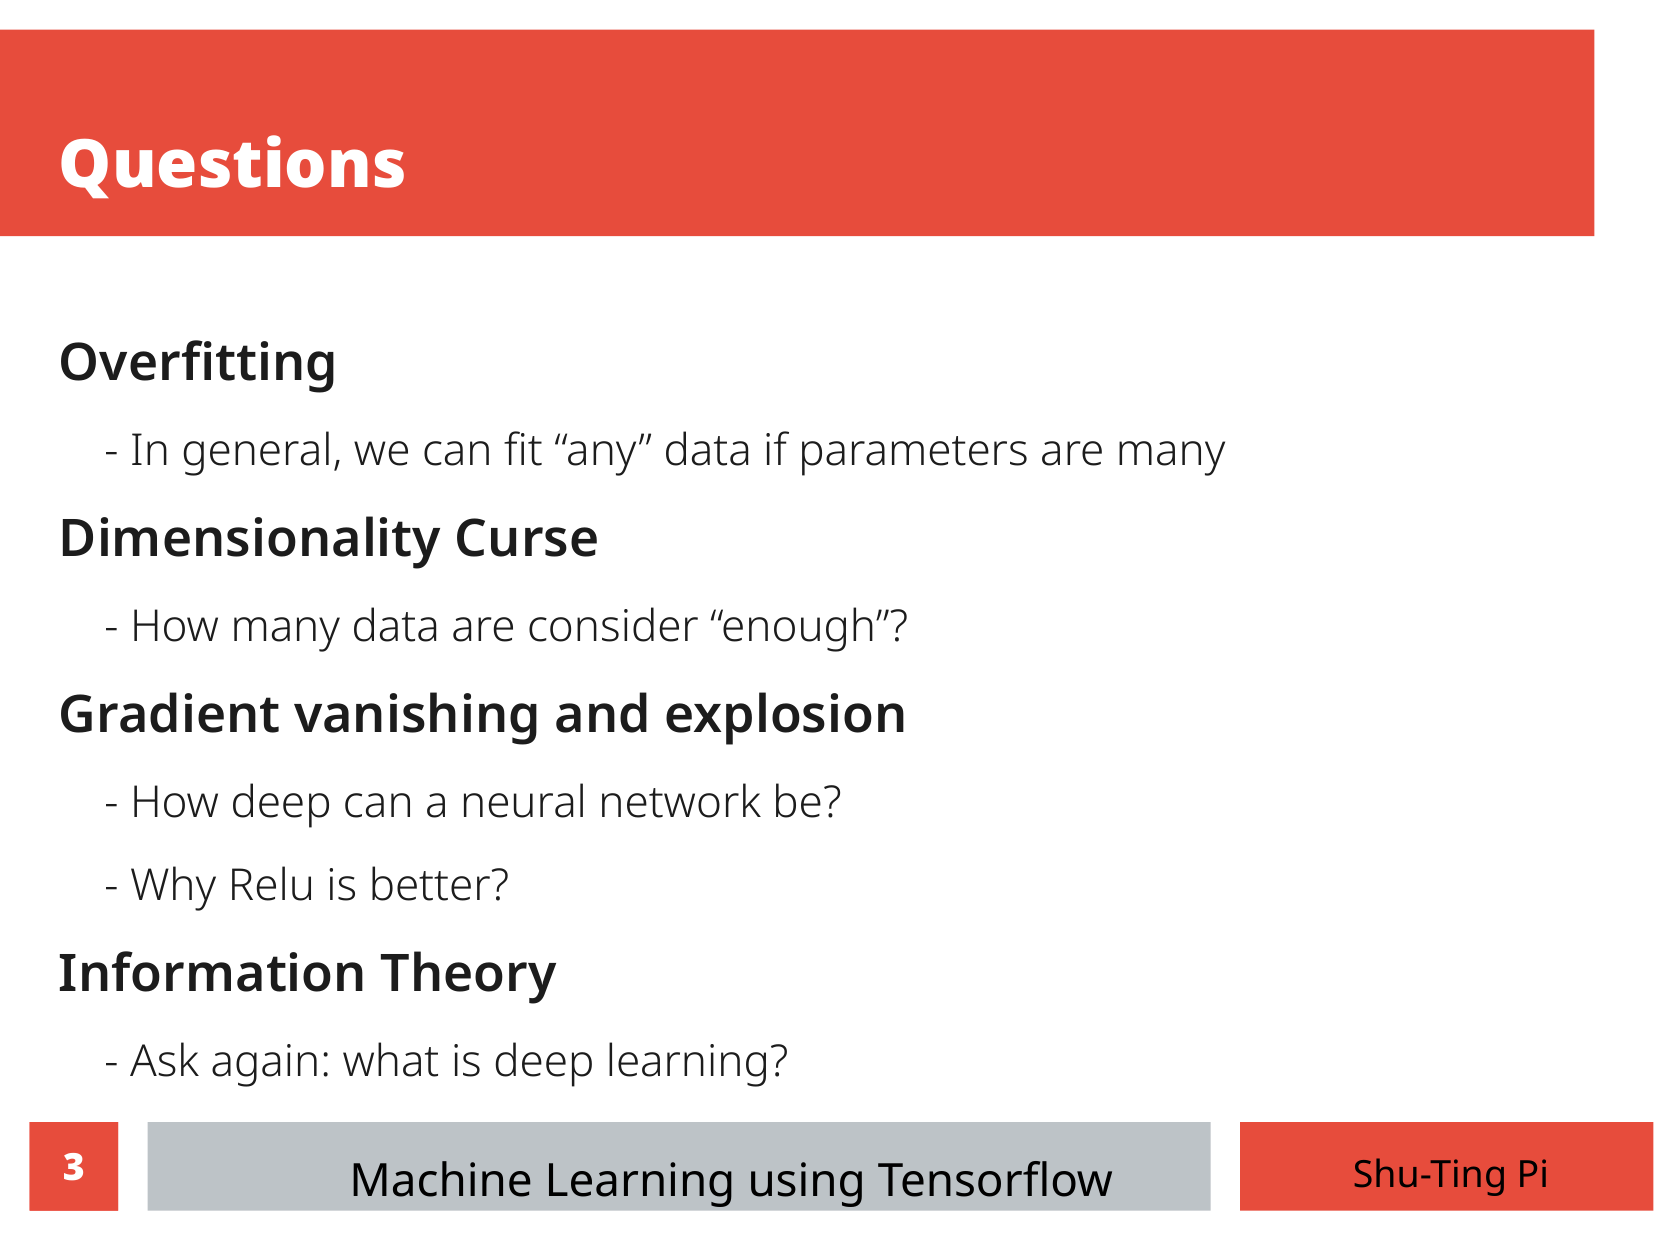

# Questions
Overfitting
- In general, we can fit “any” data if parameters are many
Dimensionality Curse
- How many data are consider “enough”?
Gradient vanishing and explosion
- How deep can a neural network be?
- Why Relu is better?
Information Theory
- Ask again: what is deep learning?
3
Machine Learning using Tensorflow
Shu-Ting Pi